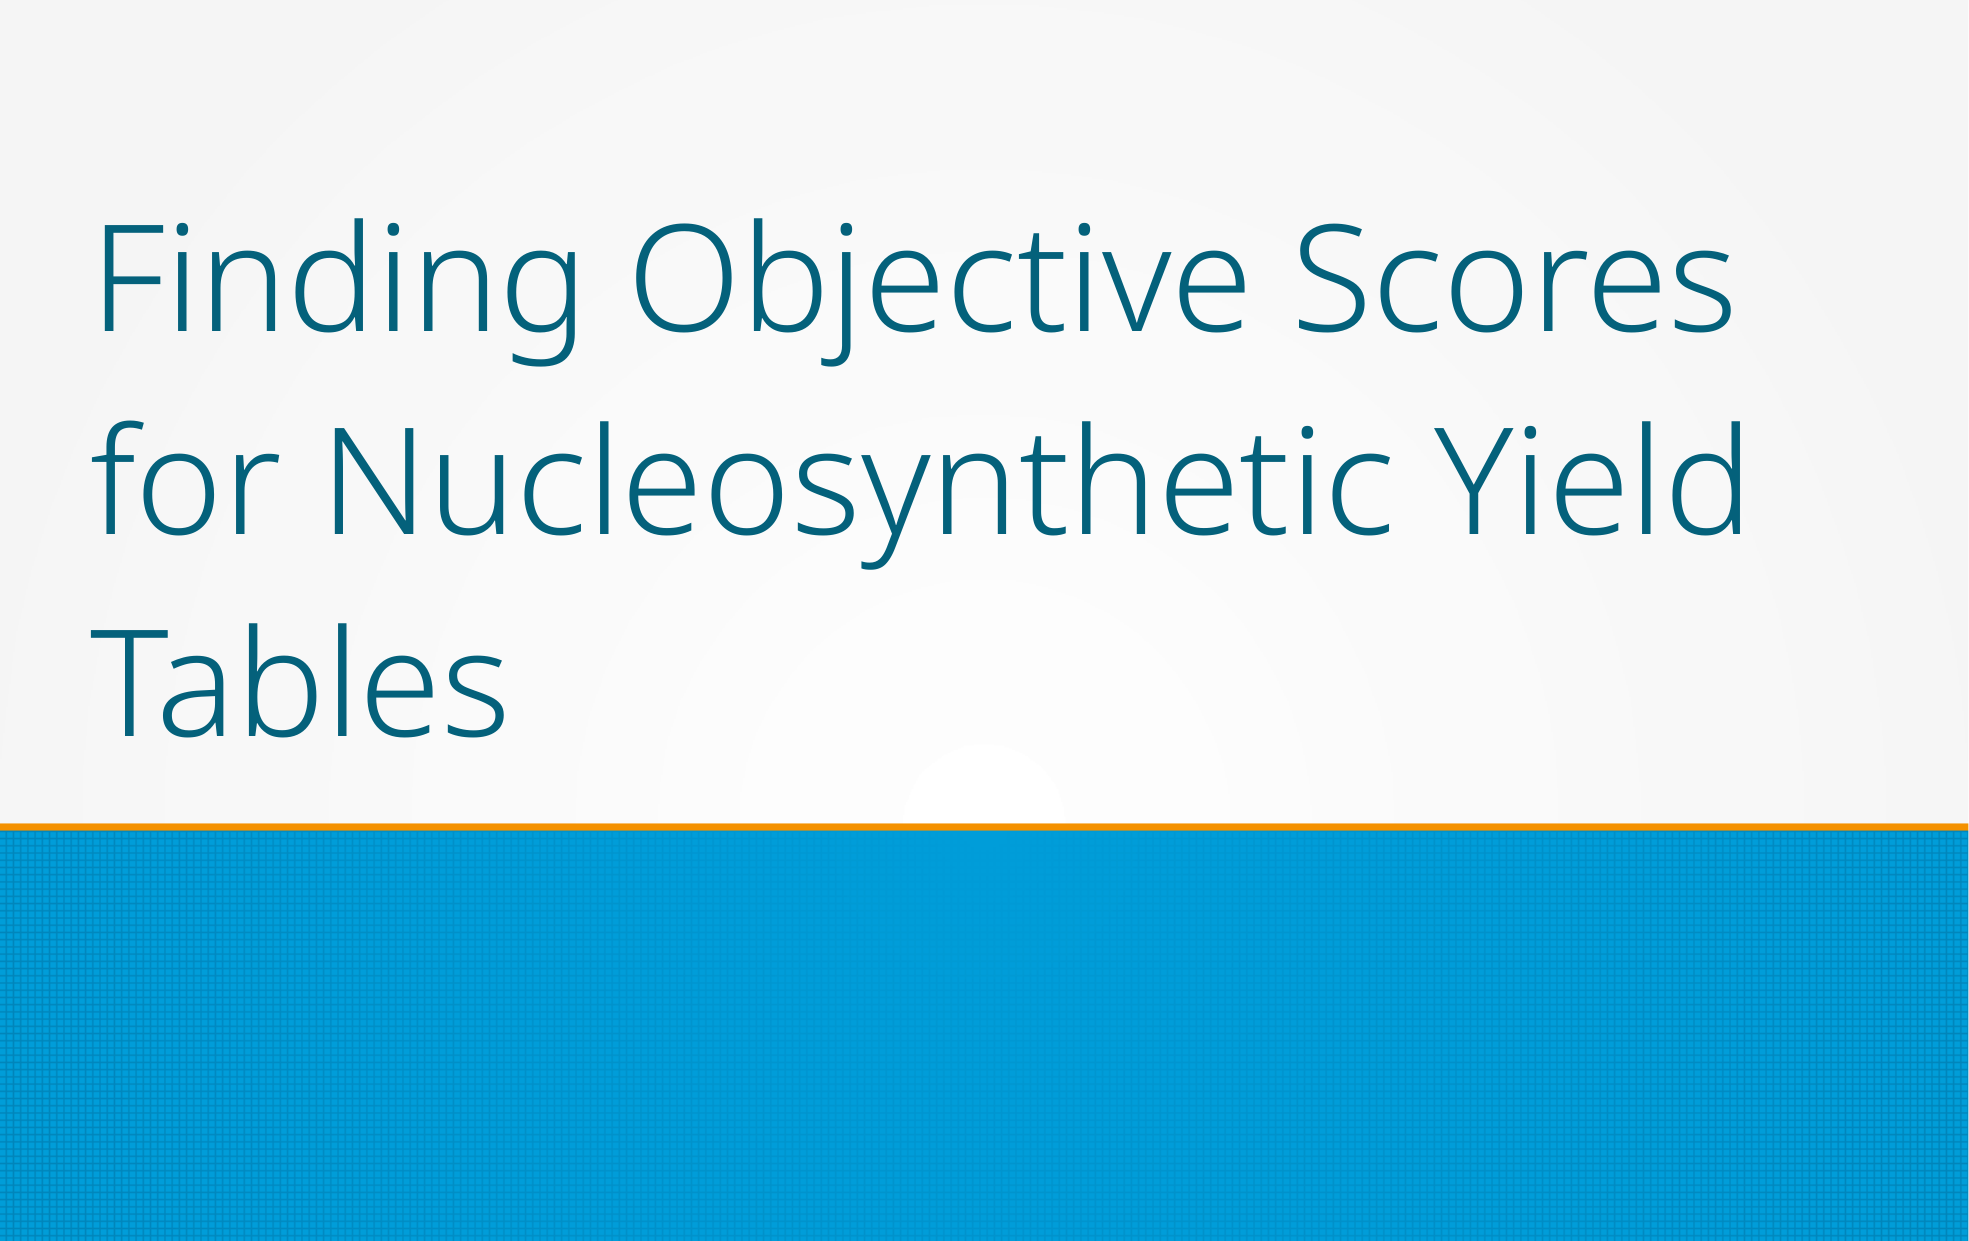

# Finding Objective Scores for Nucleosynthetic Yield Tables